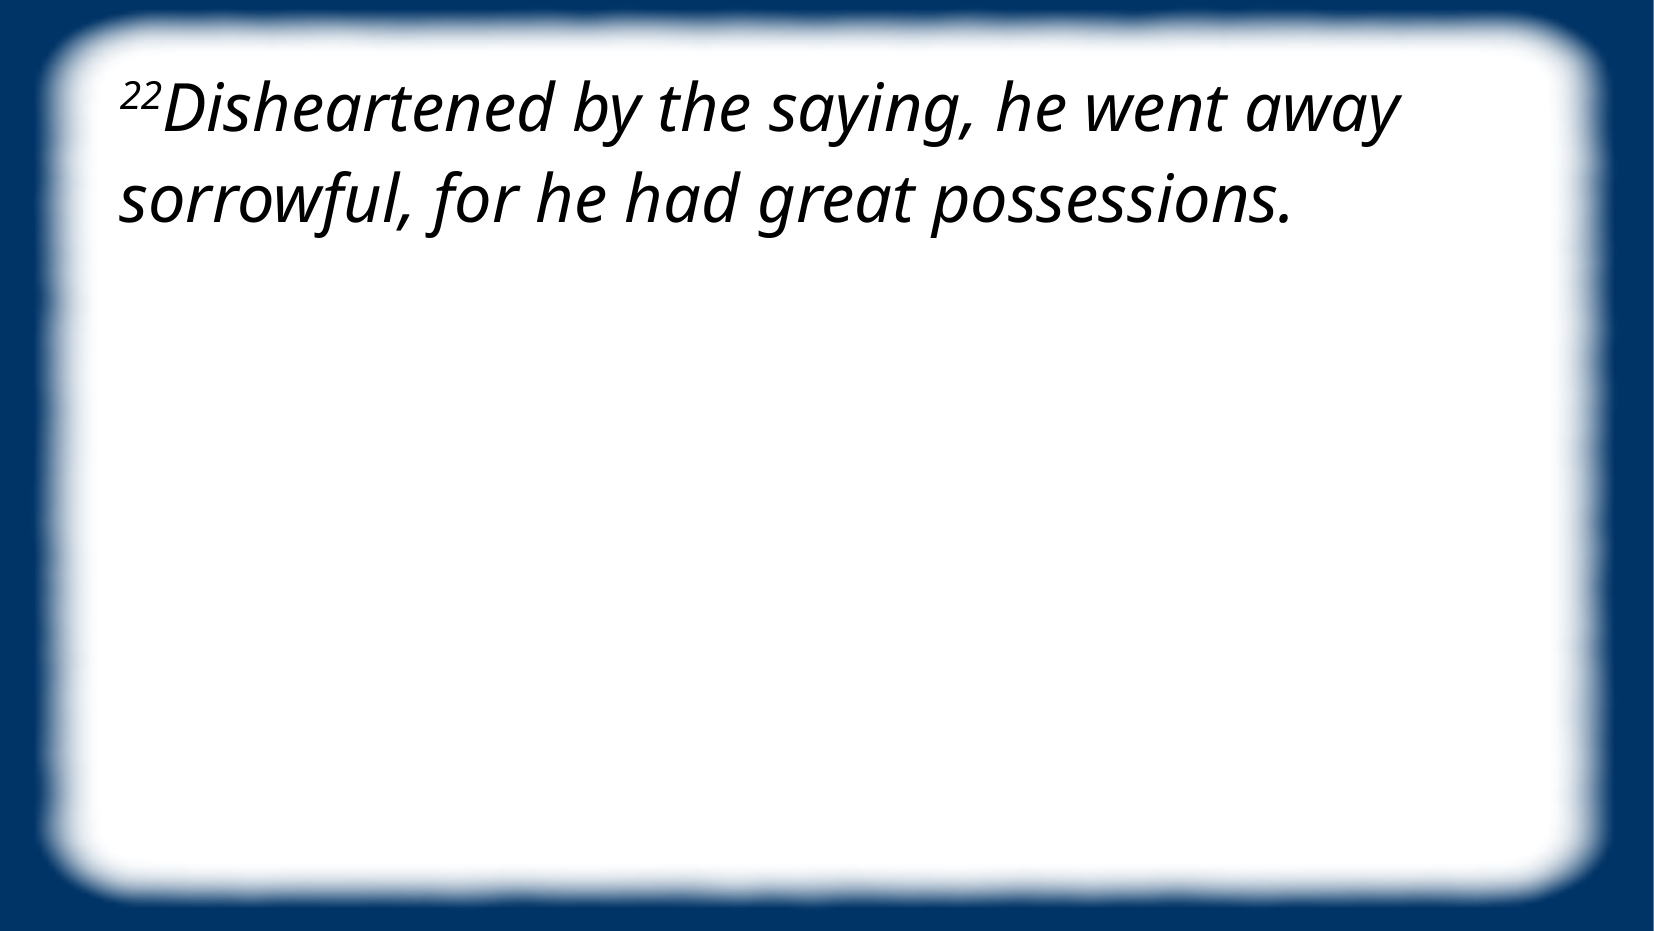

22Disheartened by the saying, he went away sorrowful, for he had great possessions.